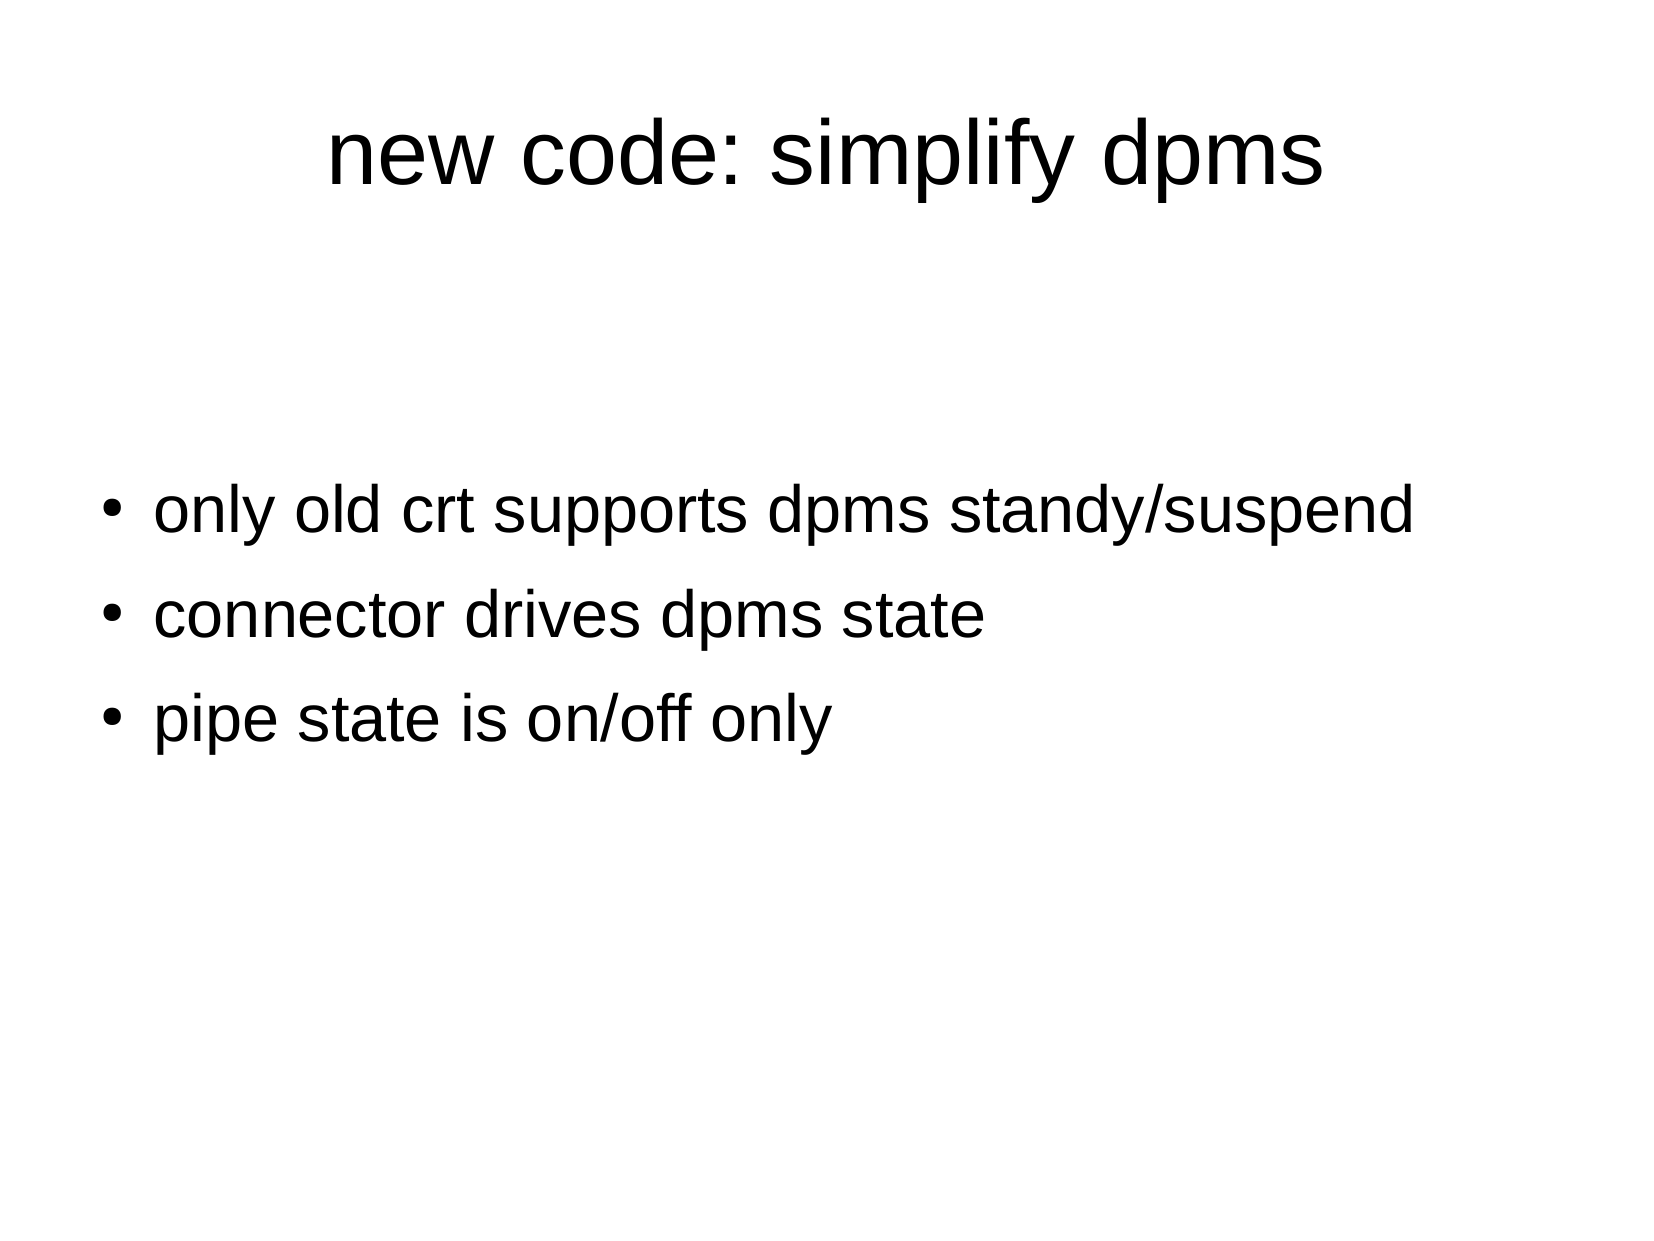

# new code: simplify dpms
only old crt supports dpms standy/suspend
connector drives dpms state
pipe state is on/off only